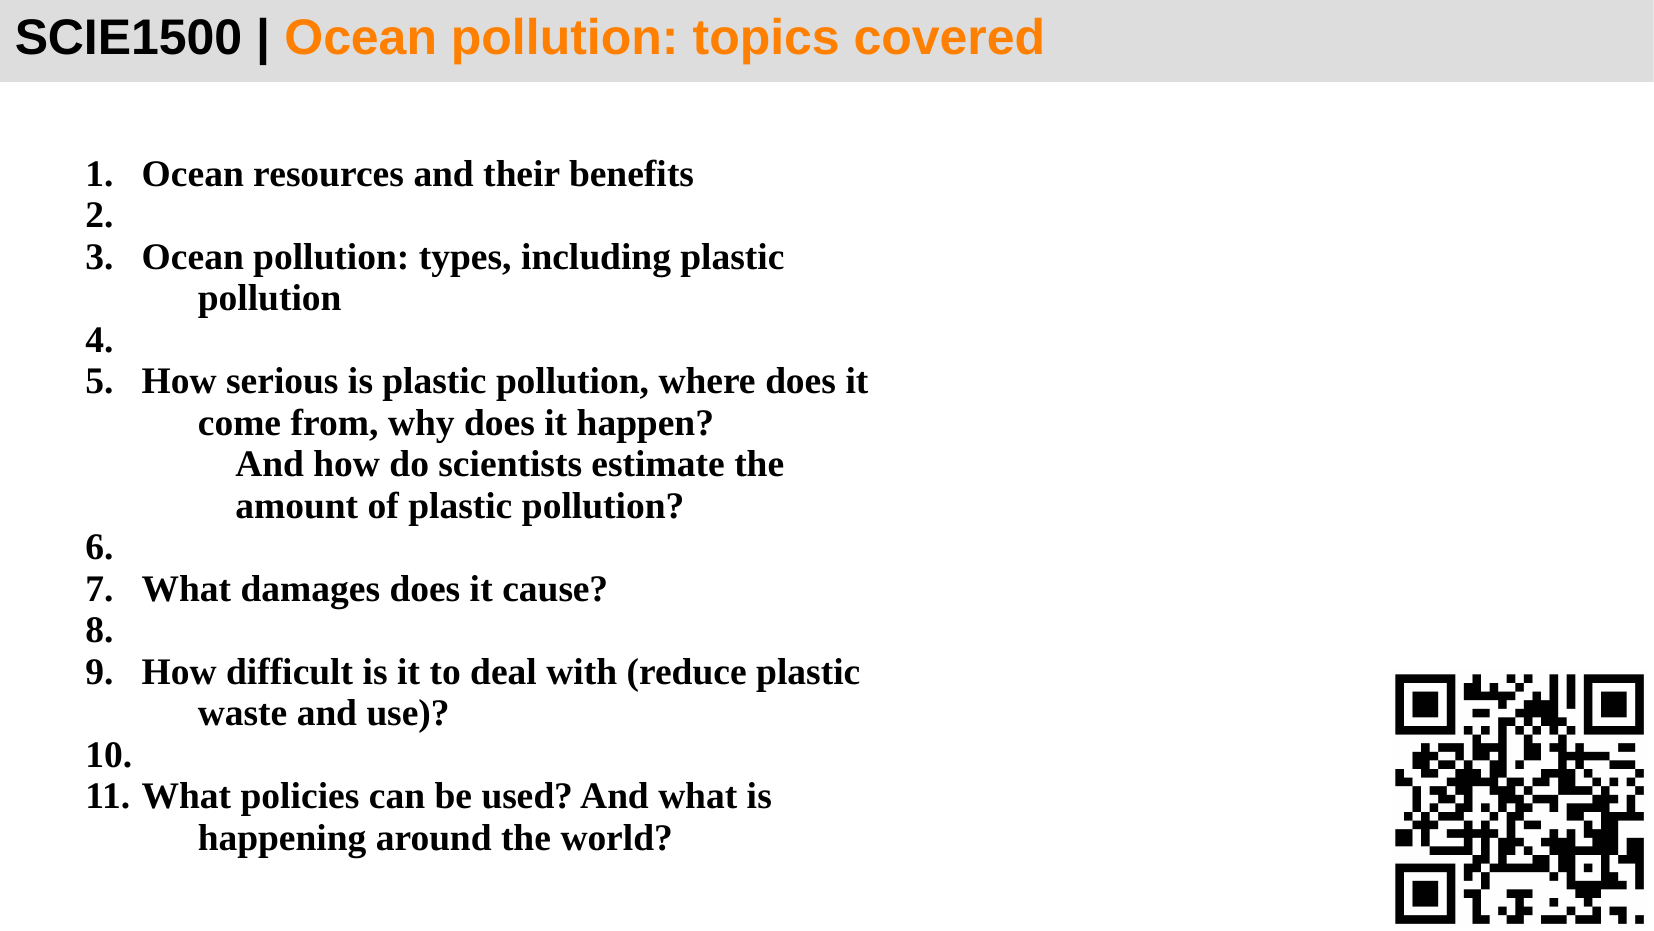

SCIE1500 | Ocean pollution: topics covered
Ocean resources and their benefits
Ocean pollution: types, including plastic pollution
How serious is plastic pollution, where does it come from, why does it happen?
And how do scientists estimate the amount of plastic pollution?
What damages does it cause?
How difficult is it to deal with (reduce plastic waste and use)?
What policies can be used? And what is happening around the world?